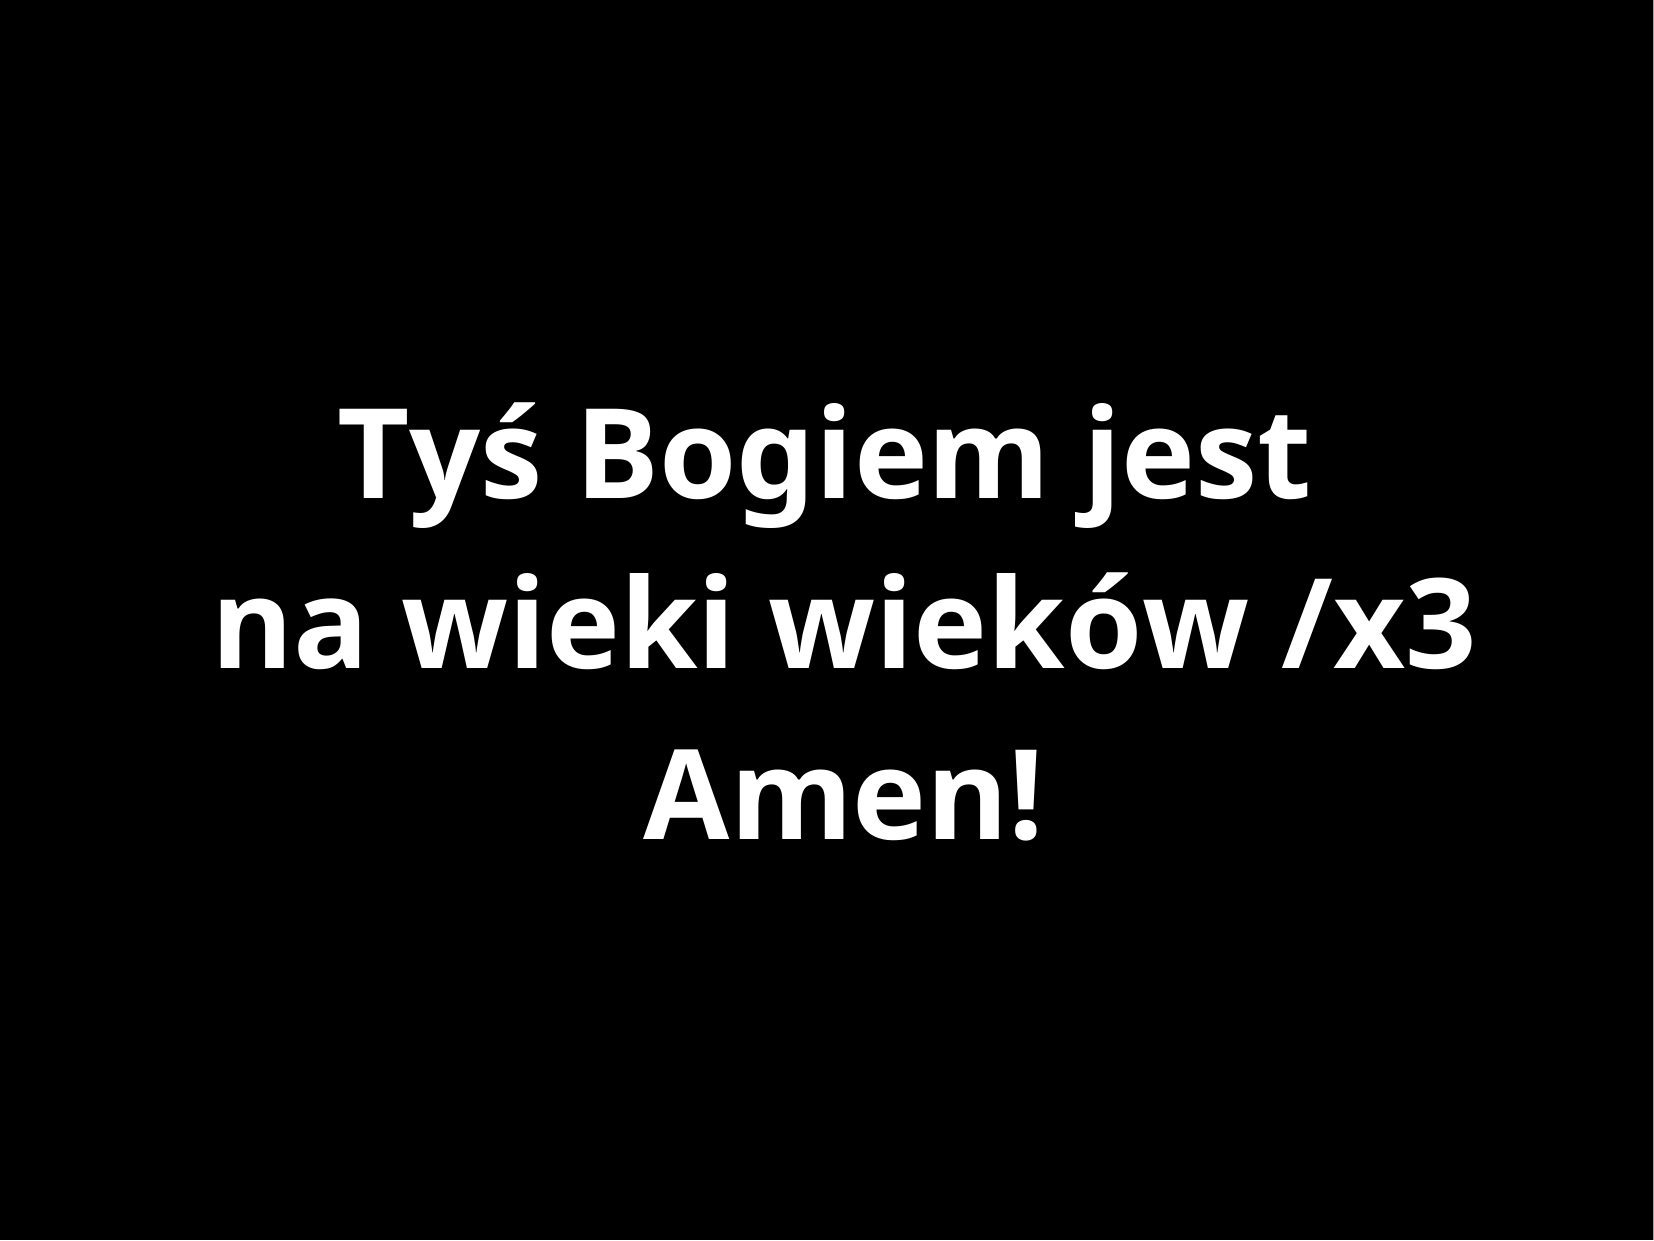

# Tyś Bogiem jestpp
na wieki wieków /x3
Amen!